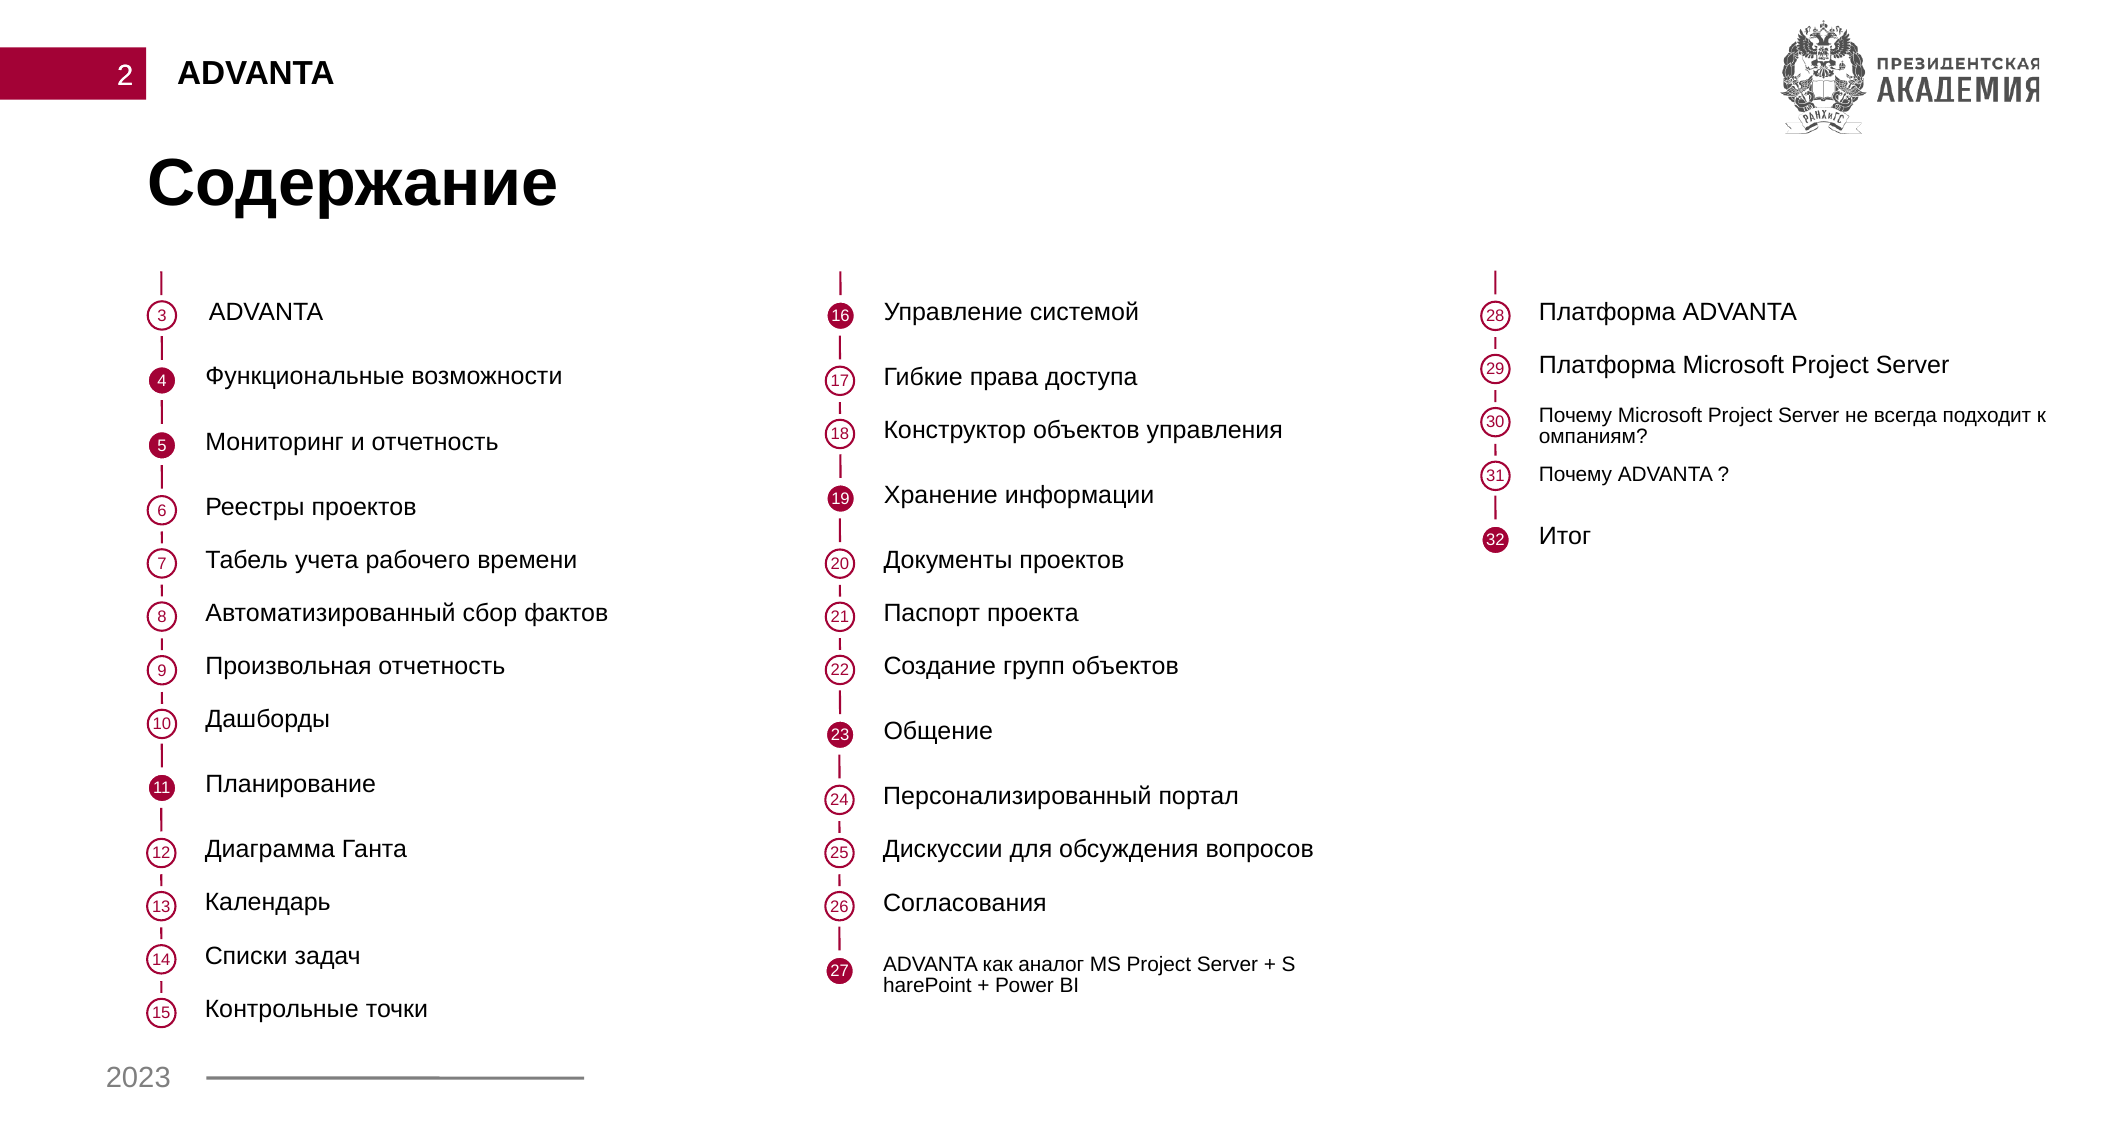

ADVANTA
# Содержание
ADVANTA
Управление системой
Платформа ADVANTA
3
16
28
Платформа Microsoft Project Server
29
Функциональные возможности
Гибкие права доступа
4
17
Почему Microsoft Project Server не всегда подходит компаниям?
30
Конструктор объектов управления
18
Мониторинг и отчетность
5
Почему ADVANTA ?
31
Хранение информации
19
Реестры проектов
6
Итог
32
Табель учета рабочего времени
Документы проектов
7
20
Автоматизированный сбор фактов
Паспорт проекта
8
21
Произвольная отчетность
Создание групп объектов
22
9
Дашборды
10
Общение
23
Планирование
11
Персонализированный портал
24
Диаграмма Ганта
Дискуссии для обсуждения вопросов
12
25
Календарь
Согласования
13
26
Списки задач
14
ADVANTA как аналог MS Project Server + SharePoint + Power BI
27
Контрольные точки
15